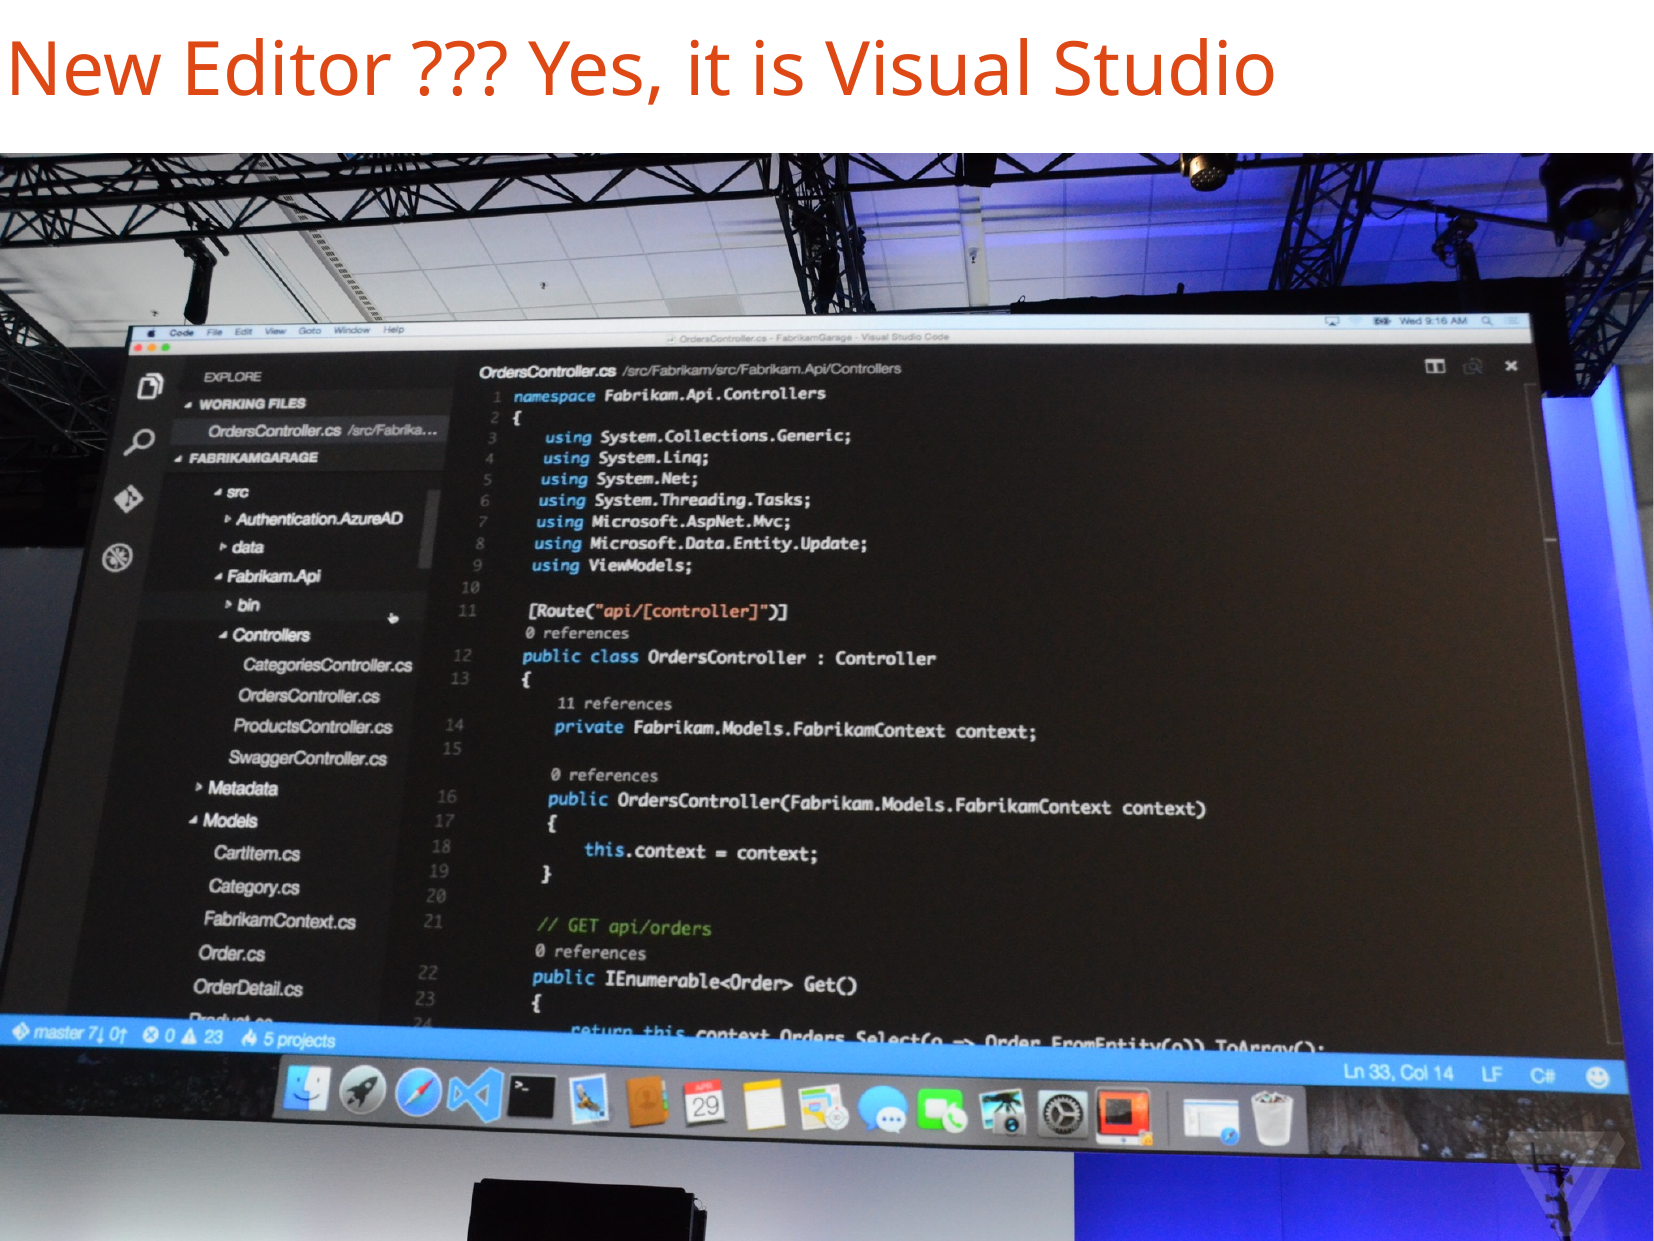

# New Editor ??? Yes, it is Visual Studio